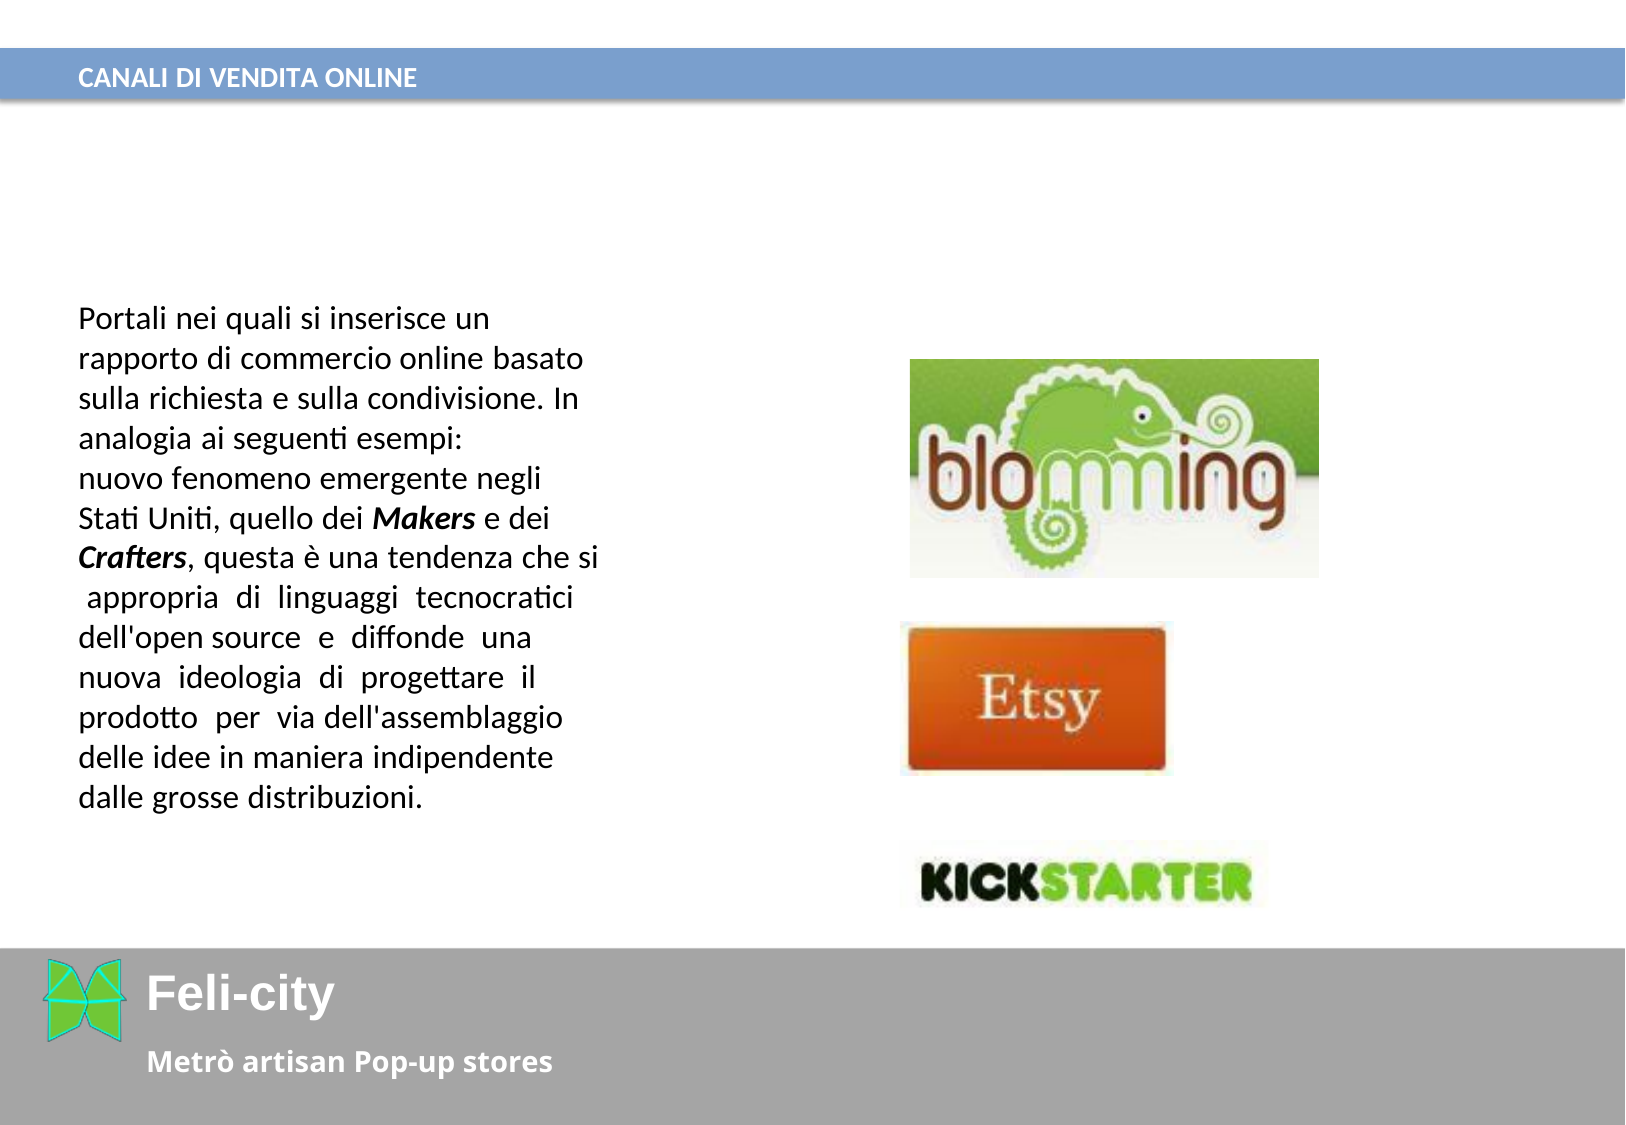

CANALI DI VENDITA ONLINE
Portali nei quali si inserisce un rapporto di commercio online basato sulla richiesta e sulla condivisione. In analogia ai seguenti esempi:
nuovo fenomeno emergente negli Stati Uniti, quello dei Makers e dei Crafters, questa è una tendenza che si appropria di linguaggi tecnocratici dell'open source e diffonde una nuova ideologia di progettare il prodotto per via dell'assemblaggio delle idee in maniera indipendente dalle grosse distribuzioni.
Blooming
Etsy kickstarter
Feli-city
Laboratori per il community sharing artisan design
Feli-city
Metrò artisan Pop-up stores